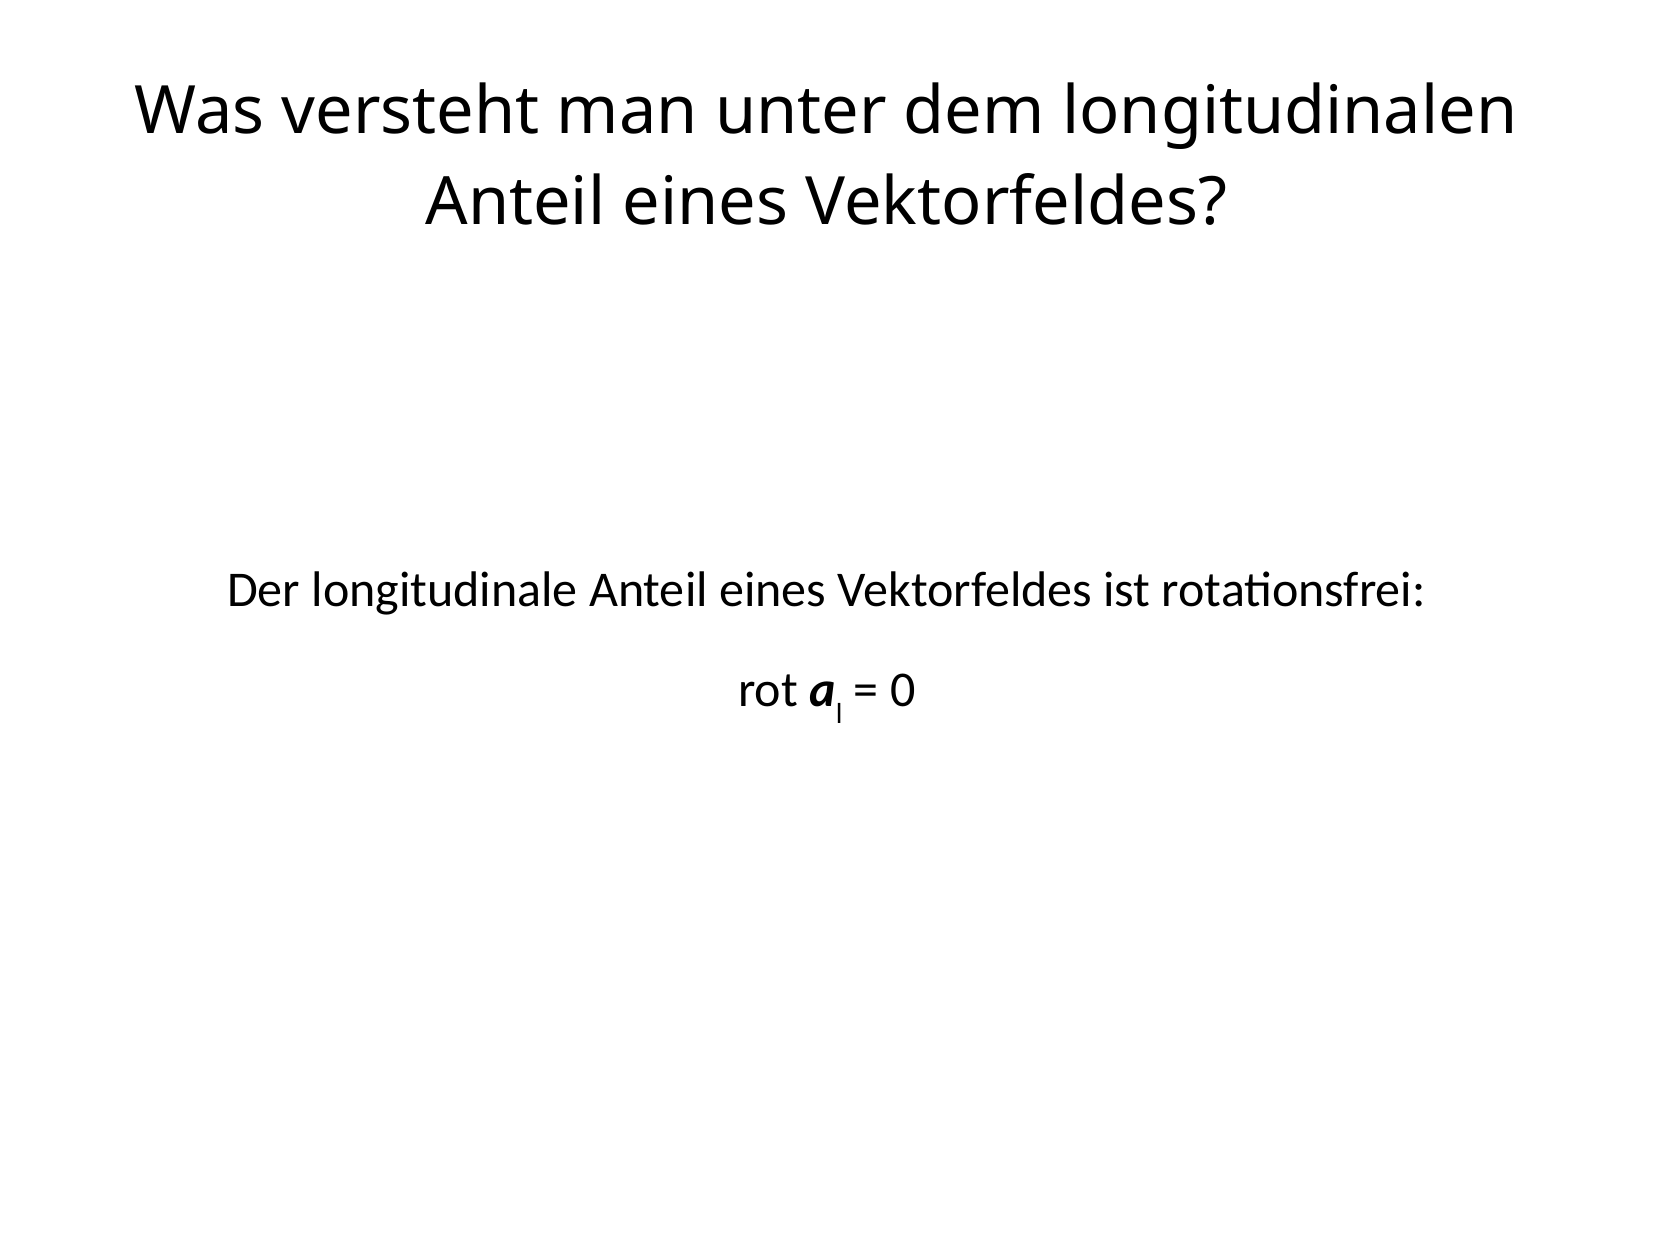

# Was versteht man unter dem longitudinalen Anteil eines Vektorfeldes?
Der longitudinale Anteil eines Vektorfeldes ist rotationsfrei:
rot al = 0